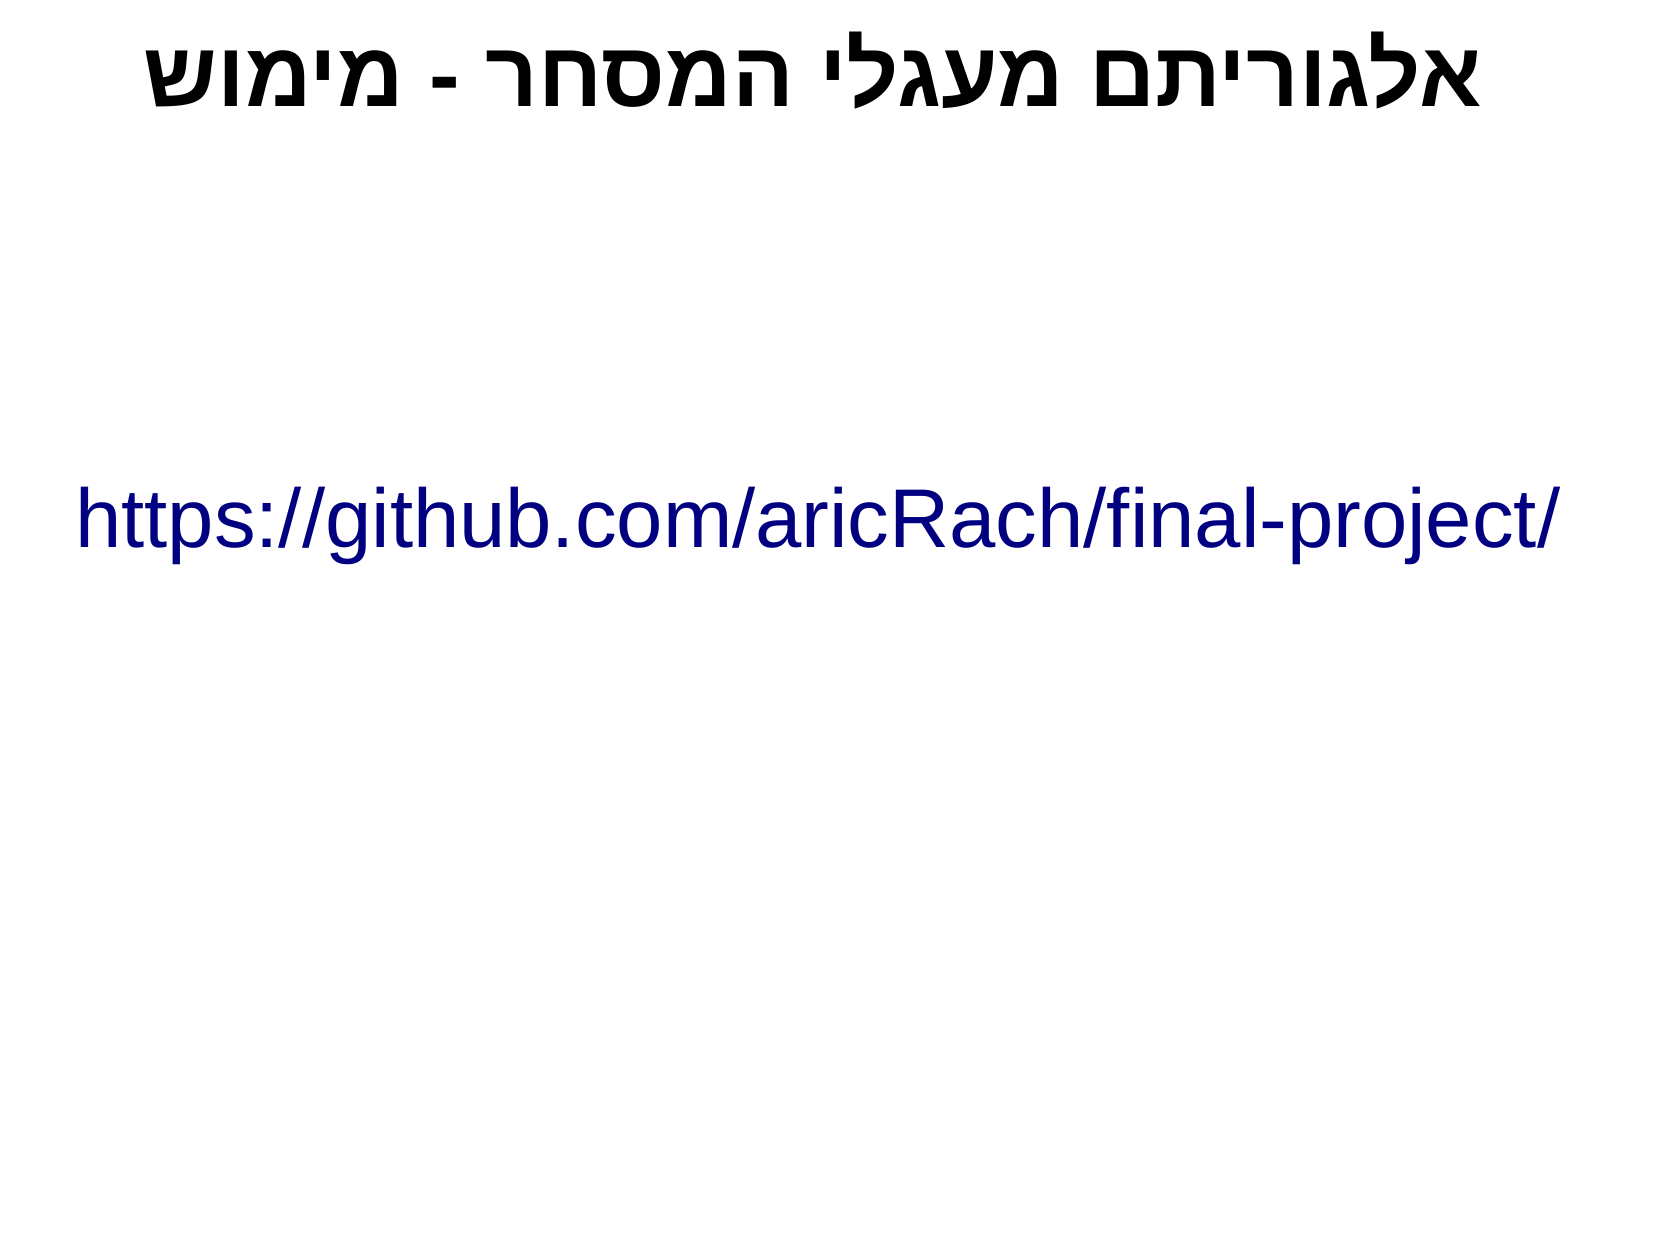

# אלגוריתם מעגלי המסחר - מימוש
https://github.com/aricRach/final-project/